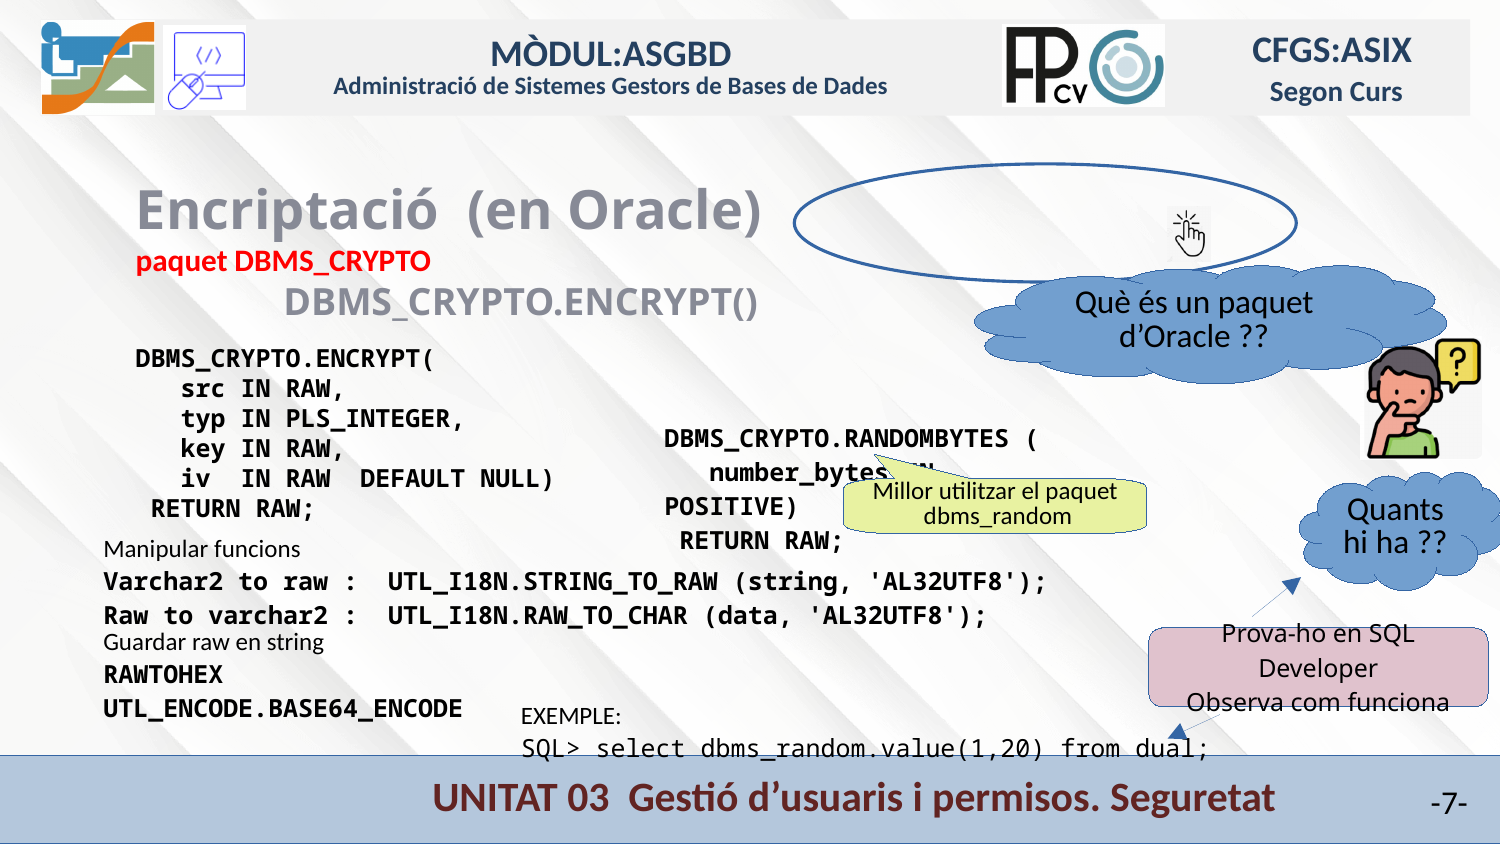

# Encriptació (en Oracle) paquet DBMS_CRYPTO DBMS_CRYPTO.ENCRYPT() DBMS_CRYPTO.ENCRYPT( src IN RAW, typ IN PLS_INTEGER, key IN RAW, iv IN RAW DEFAULT NULL) RETURN RAW;
Què és un paquet d’Oracle ??
DBMS_CRYPTO.RANDOMBYTES (
 number_bytes IN POSITIVE)
 RETURN RAW;
Quants hi ha ??
Millor utilitzar el paquet dbms_random
Manipular funcions
Varchar2 to raw : UTL_I18N.STRING_TO_RAW (string, 'AL32UTF8');
Raw to varchar2 : UTL_I18N.RAW_TO_CHAR (data, 'AL32UTF8');
Guardar raw en string
RAWTOHEX
UTL_ENCODE.BASE64_ENCODE
Prova-ho en SQL Developer
Observa com funciona
EXEMPLE:
SQL> select dbms_random.value(1,20) from dual;